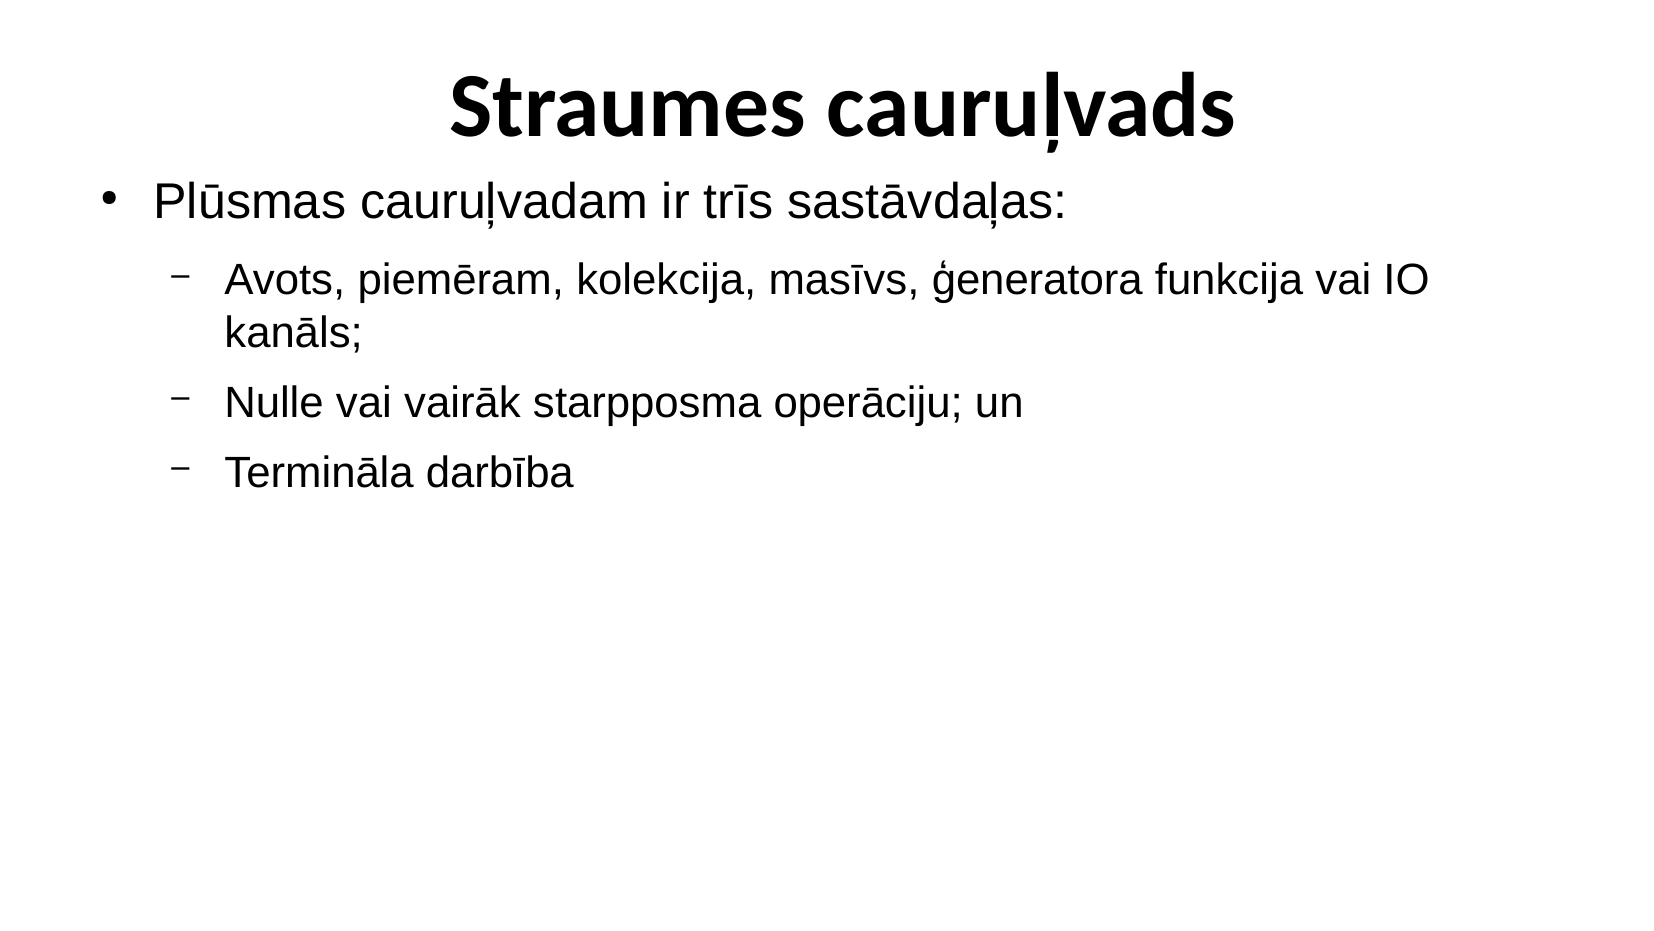

# Straumes cauruļvads
Plūsmas cauruļvadam ir trīs sastāvdaļas:
Avots, piemēram, kolekcija, masīvs, ģeneratora funkcija vai IO kanāls;
Nulle vai vairāk starpposma operāciju; un
Termināla darbība